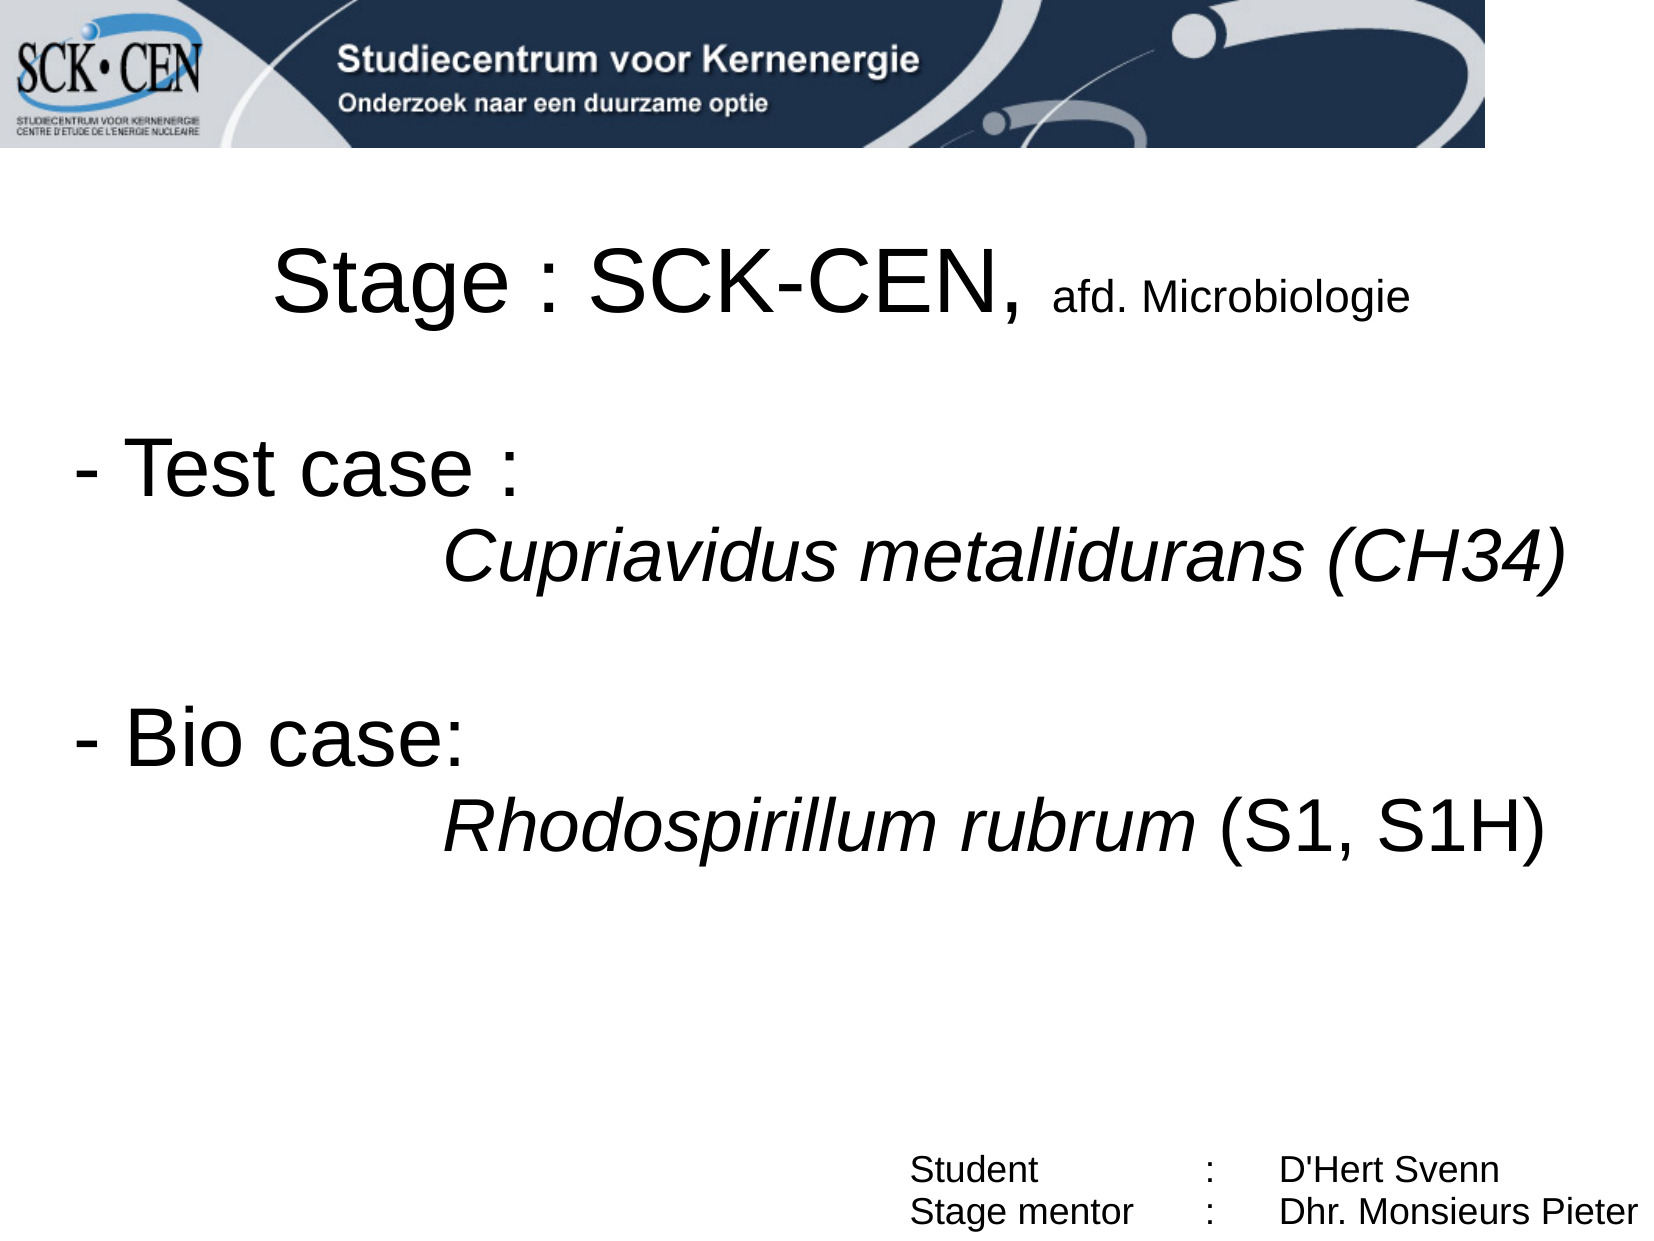

# Stage : SCK-CEN, afd. Microbiologie
- Test case :
					Cupriavidus metallidurans (CH34)
- Bio case:
					Rhodospirillum rubrum (S1, S1H)
Student 			:	D'Hert Svenn
Stage mentor 	: 	Dhr. Monsieurs Pieter